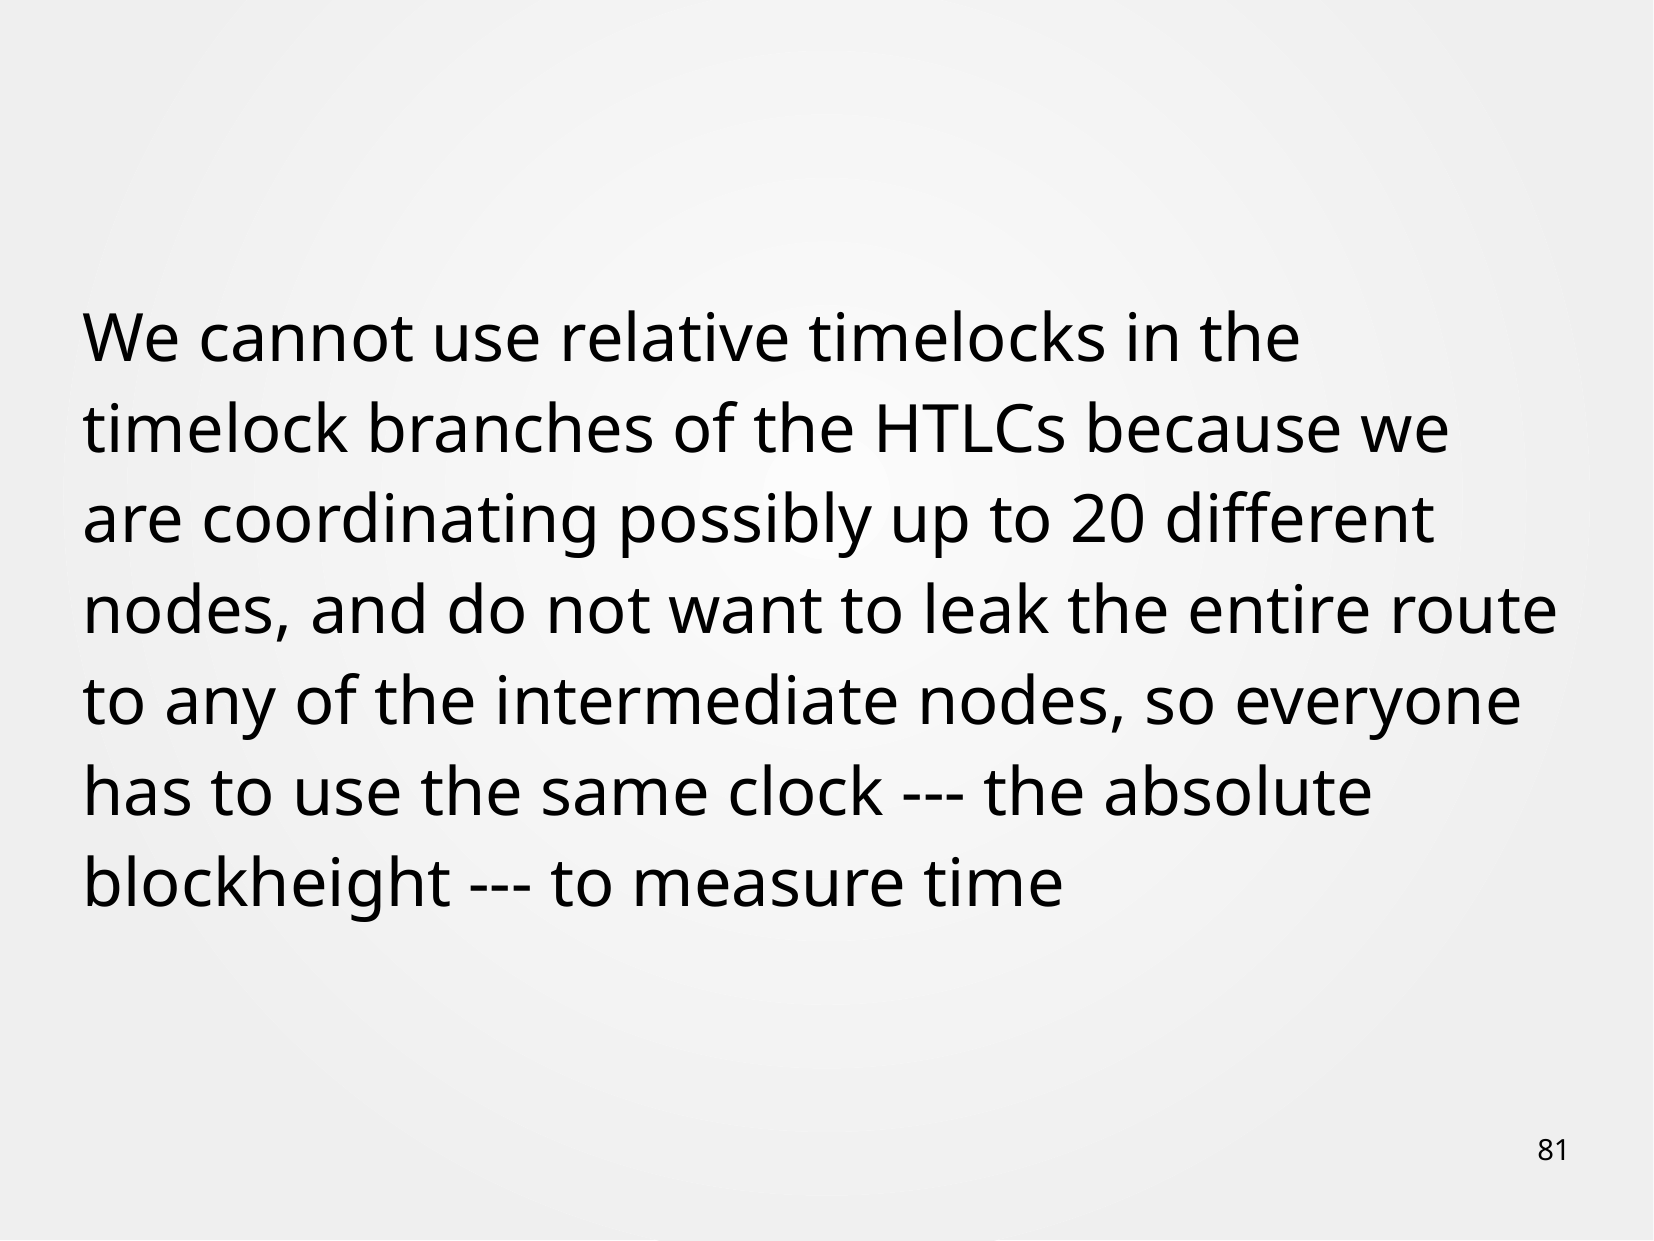

# We cannot use relative timelocks in the timelock branches of the HTLCs because we are coordinating possibly up to 20 different nodes, and do not want to leak the entire route to any of the intermediate nodes, so everyone has to use the same clock --- the absolute blockheight --- to measure time
81